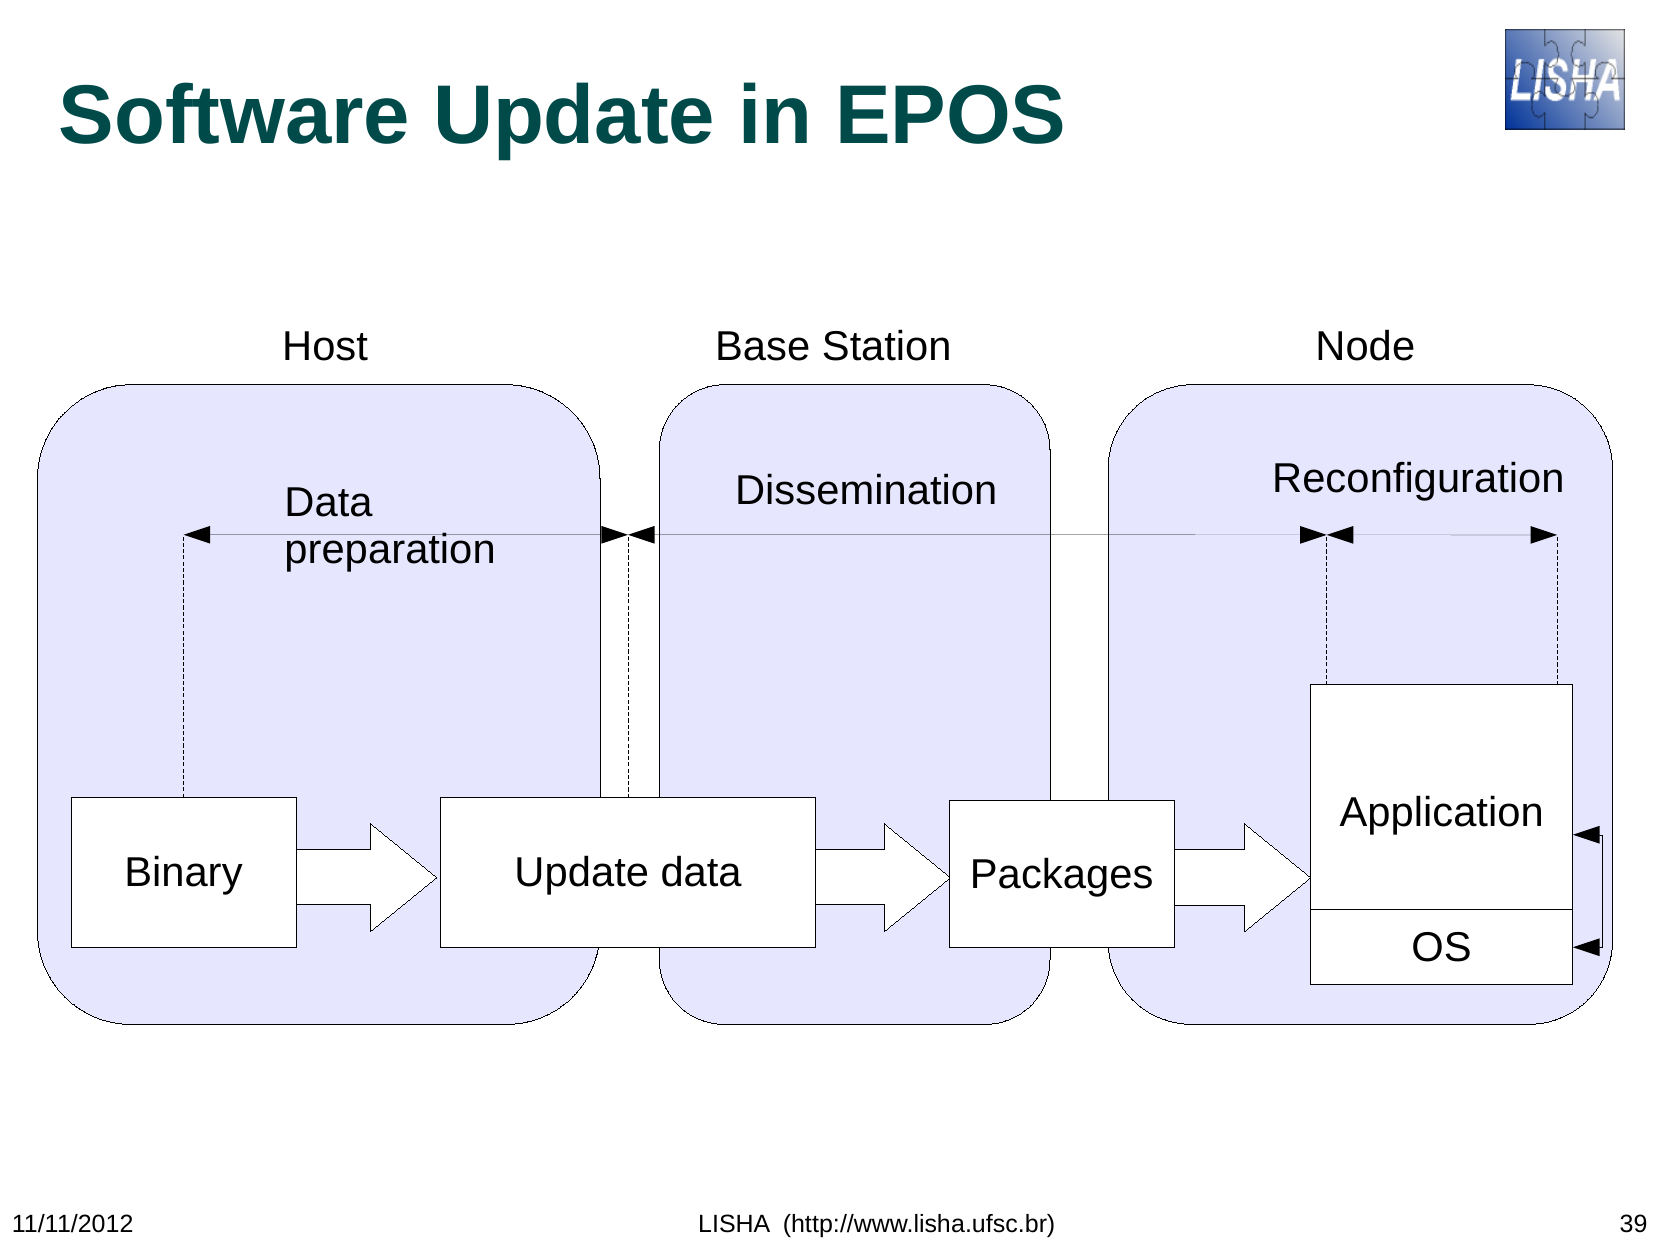

# Software Update in EPOS
Host
Base Station
Node
Reconfiguration
Dissemination
Data
preparation
Application
Binary
Update data
Packages
OS